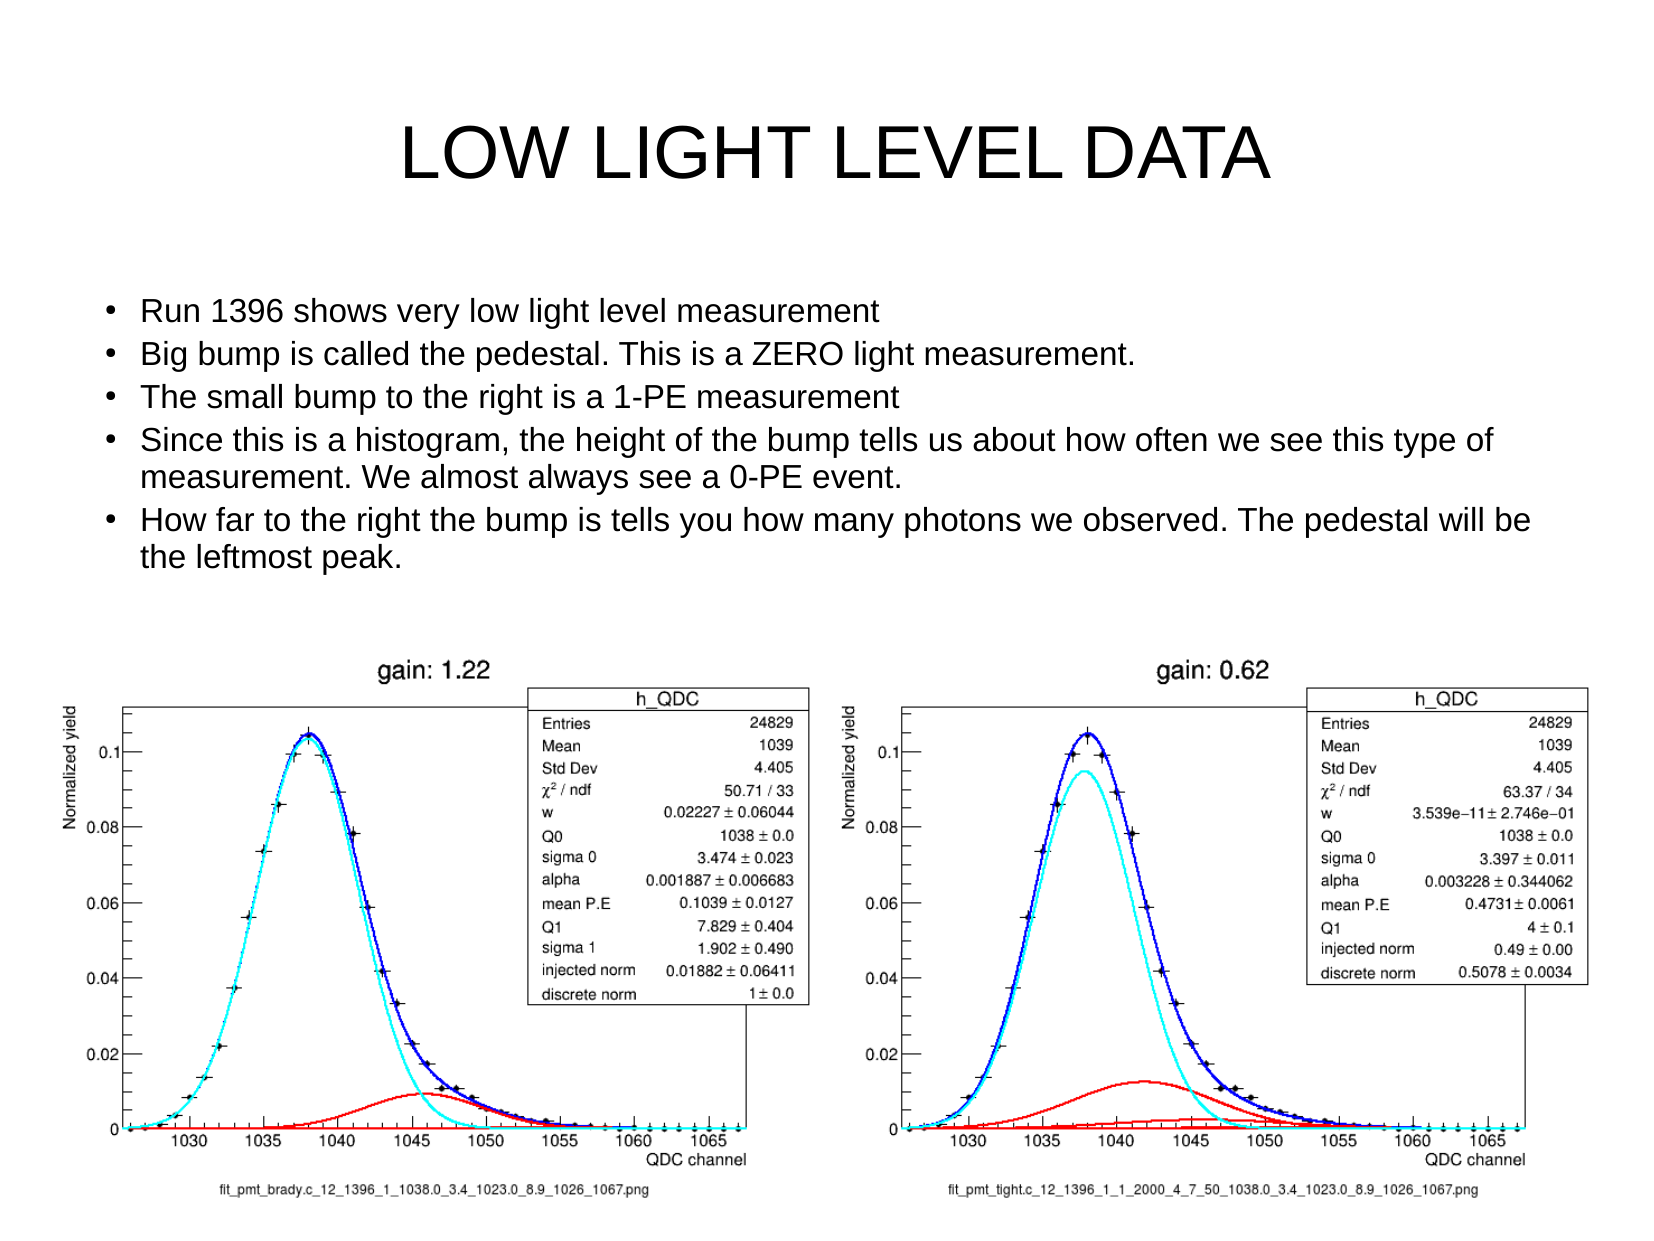

# LOW LIGHT LEVEL DATA
Run 1396 shows very low light level measurement
Big bump is called the pedestal. This is a ZERO light measurement.
The small bump to the right is a 1-PE measurement
Since this is a histogram, the height of the bump tells us about how often we see this type of measurement. We almost always see a 0-PE event.
How far to the right the bump is tells you how many photons we observed. The pedestal will be the leftmost peak.